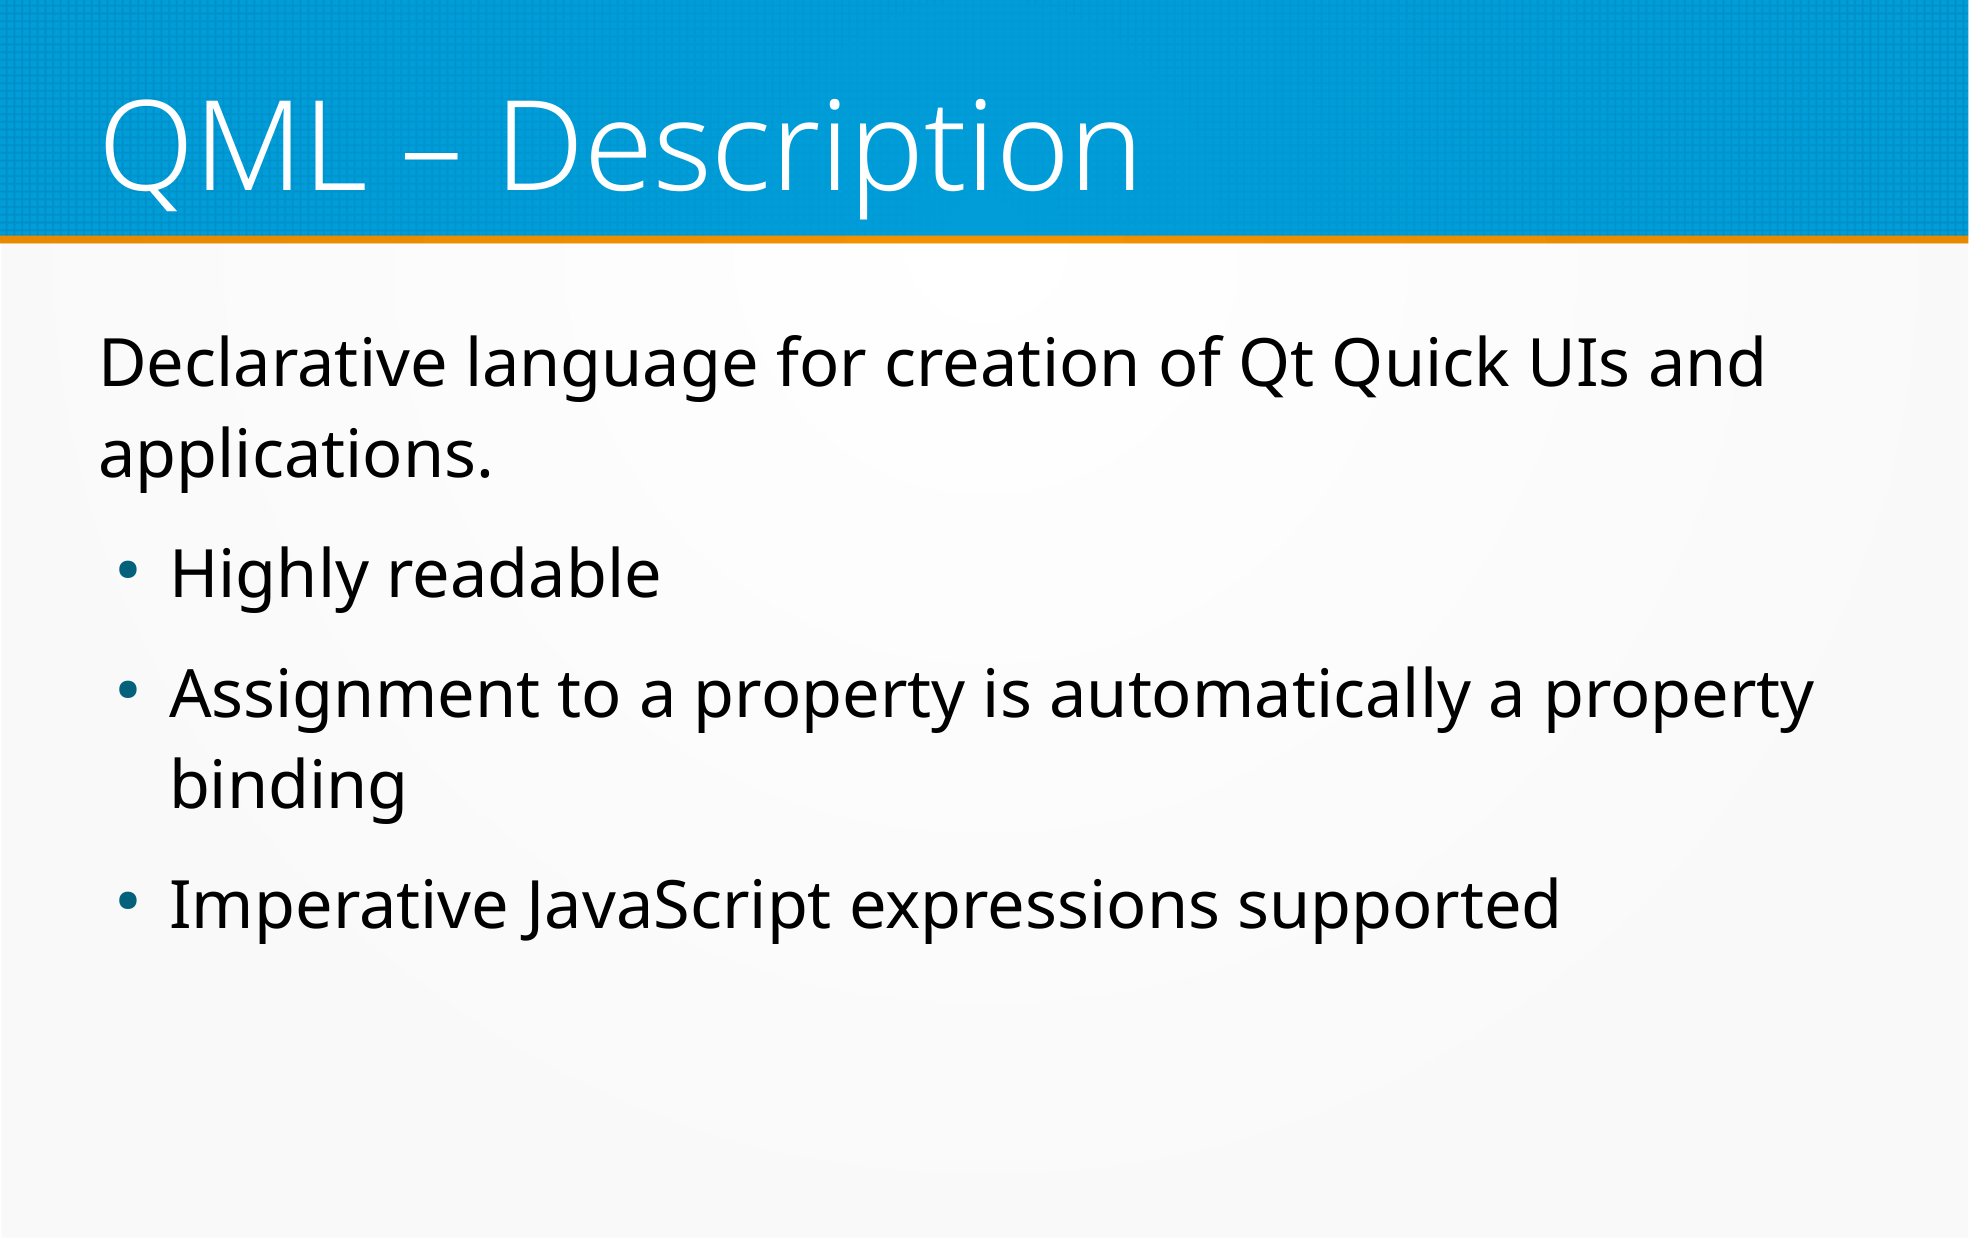

# QML – Description
Declarative language for creation of Qt Quick UIs and applications.
Highly readable
Assignment to a property is automatically a property binding
Imperative JavaScript expressions supported